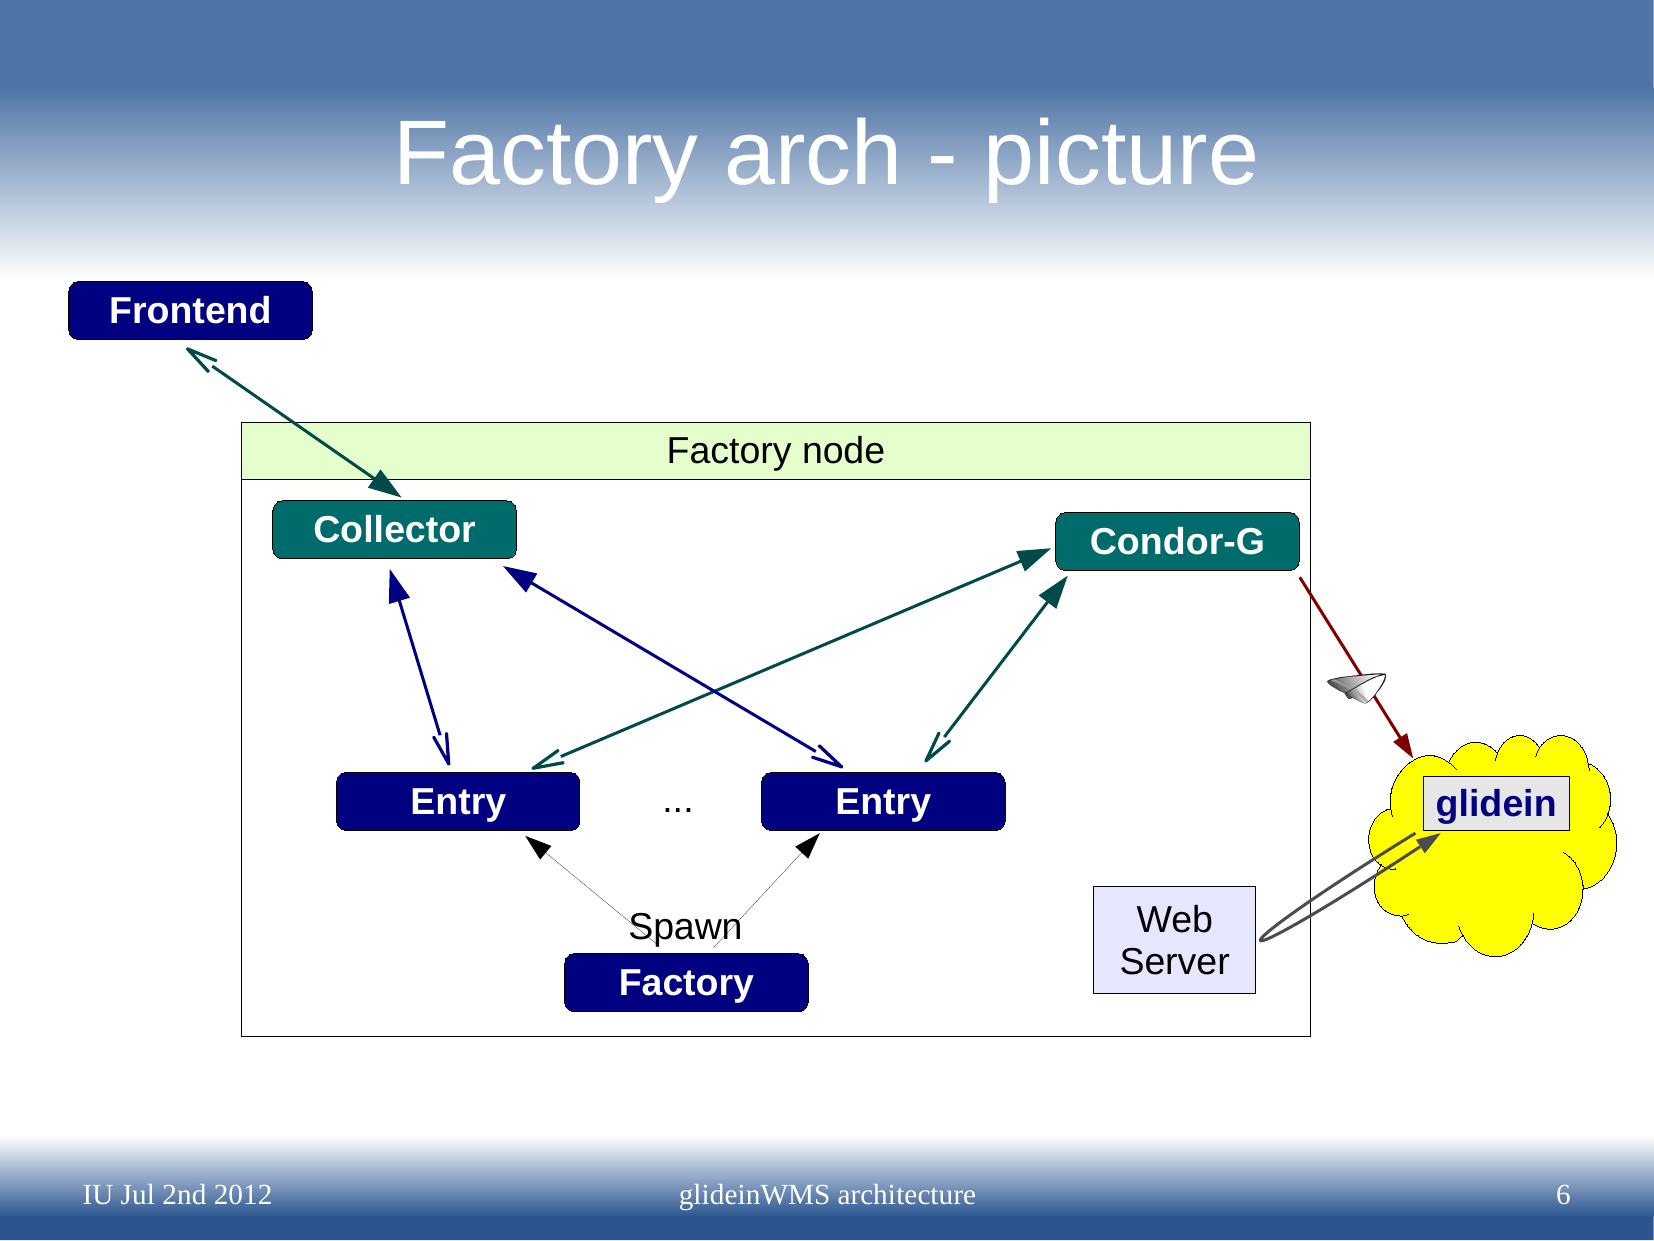

# Factory arch - picture
Frontend
Factory node
Collector
Condor-G
...
Entry
Entry
Entry
glidein
Web
Server
Spawn
Factory
IU Jul 2nd 2012
glideinWMS architecture
6